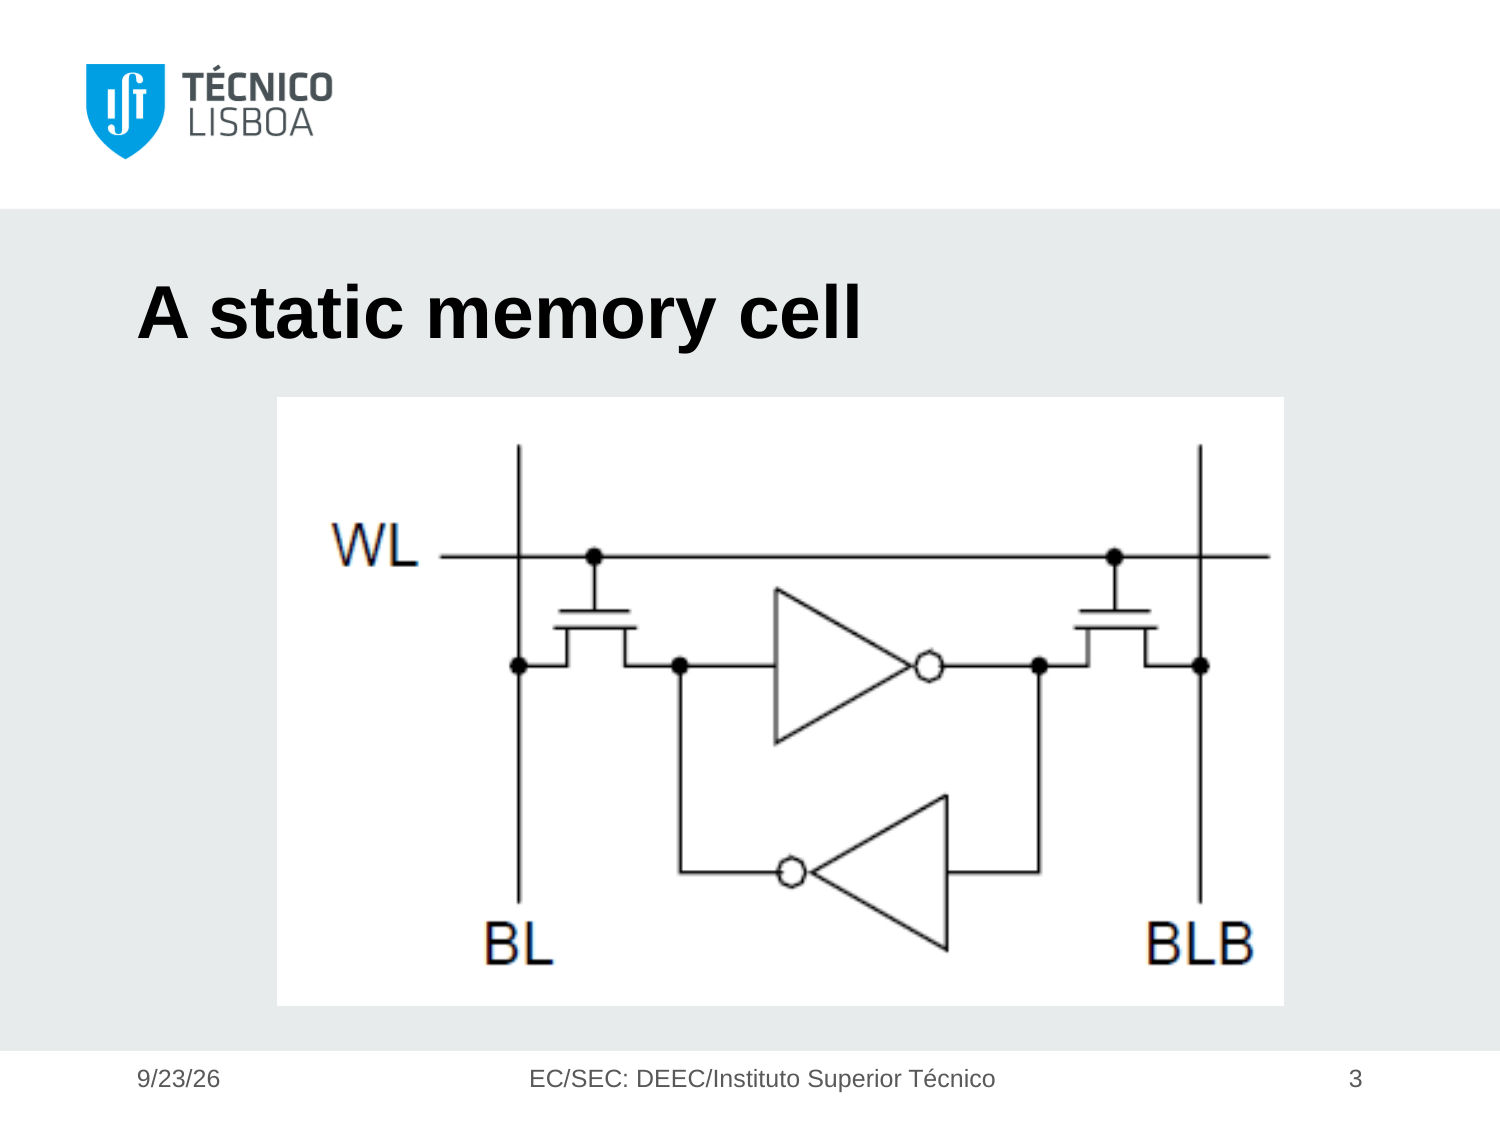

# A static memory cell
EC/SEC: DEEC/Instituto Superior Técnico